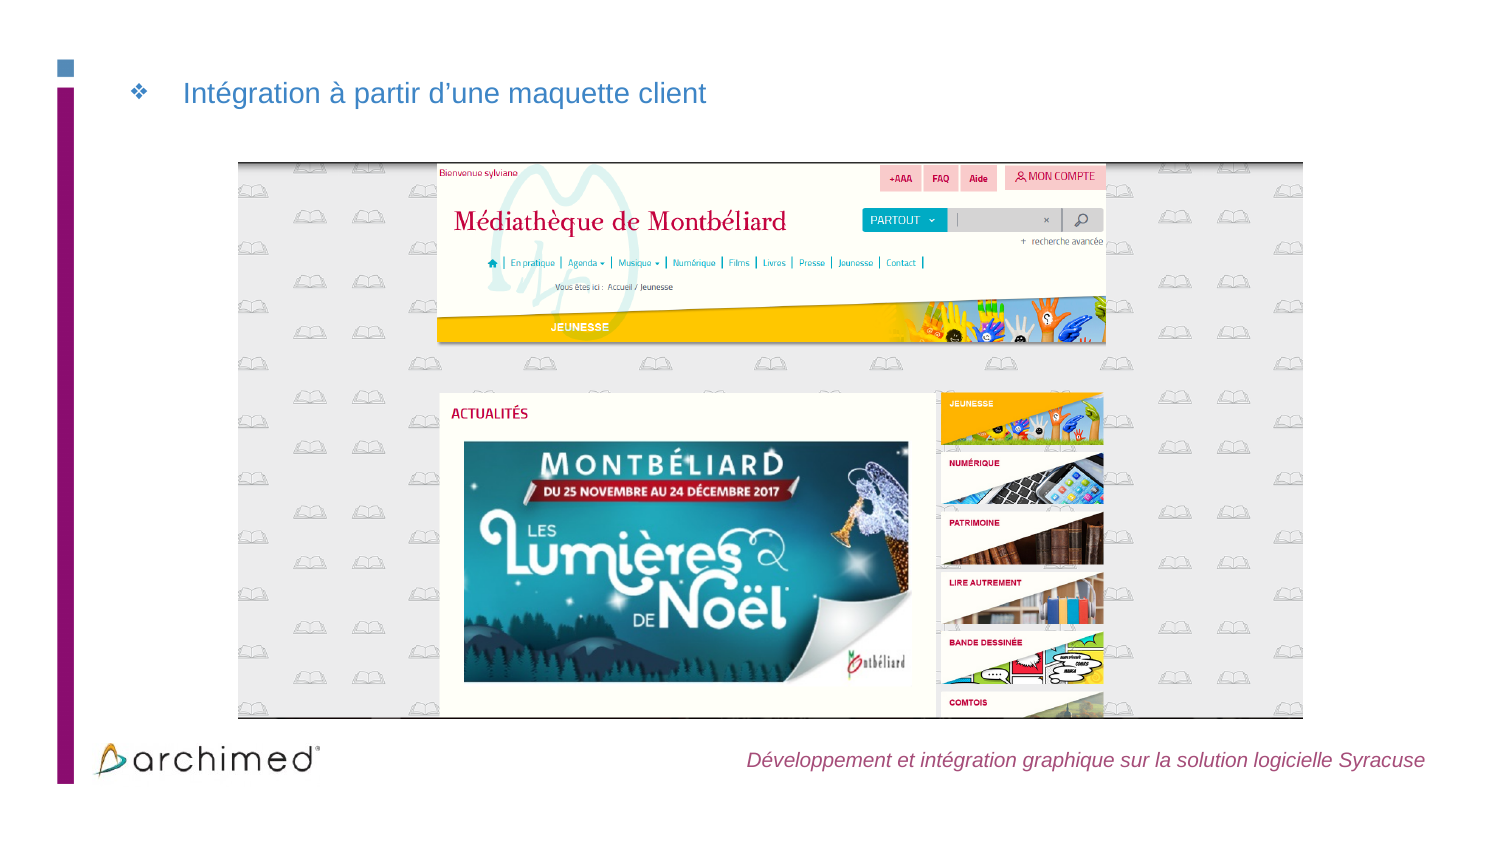

Intégration à partir d’une maquette client
# Développement et intégration graphique sur la solution logicielle Syracuse